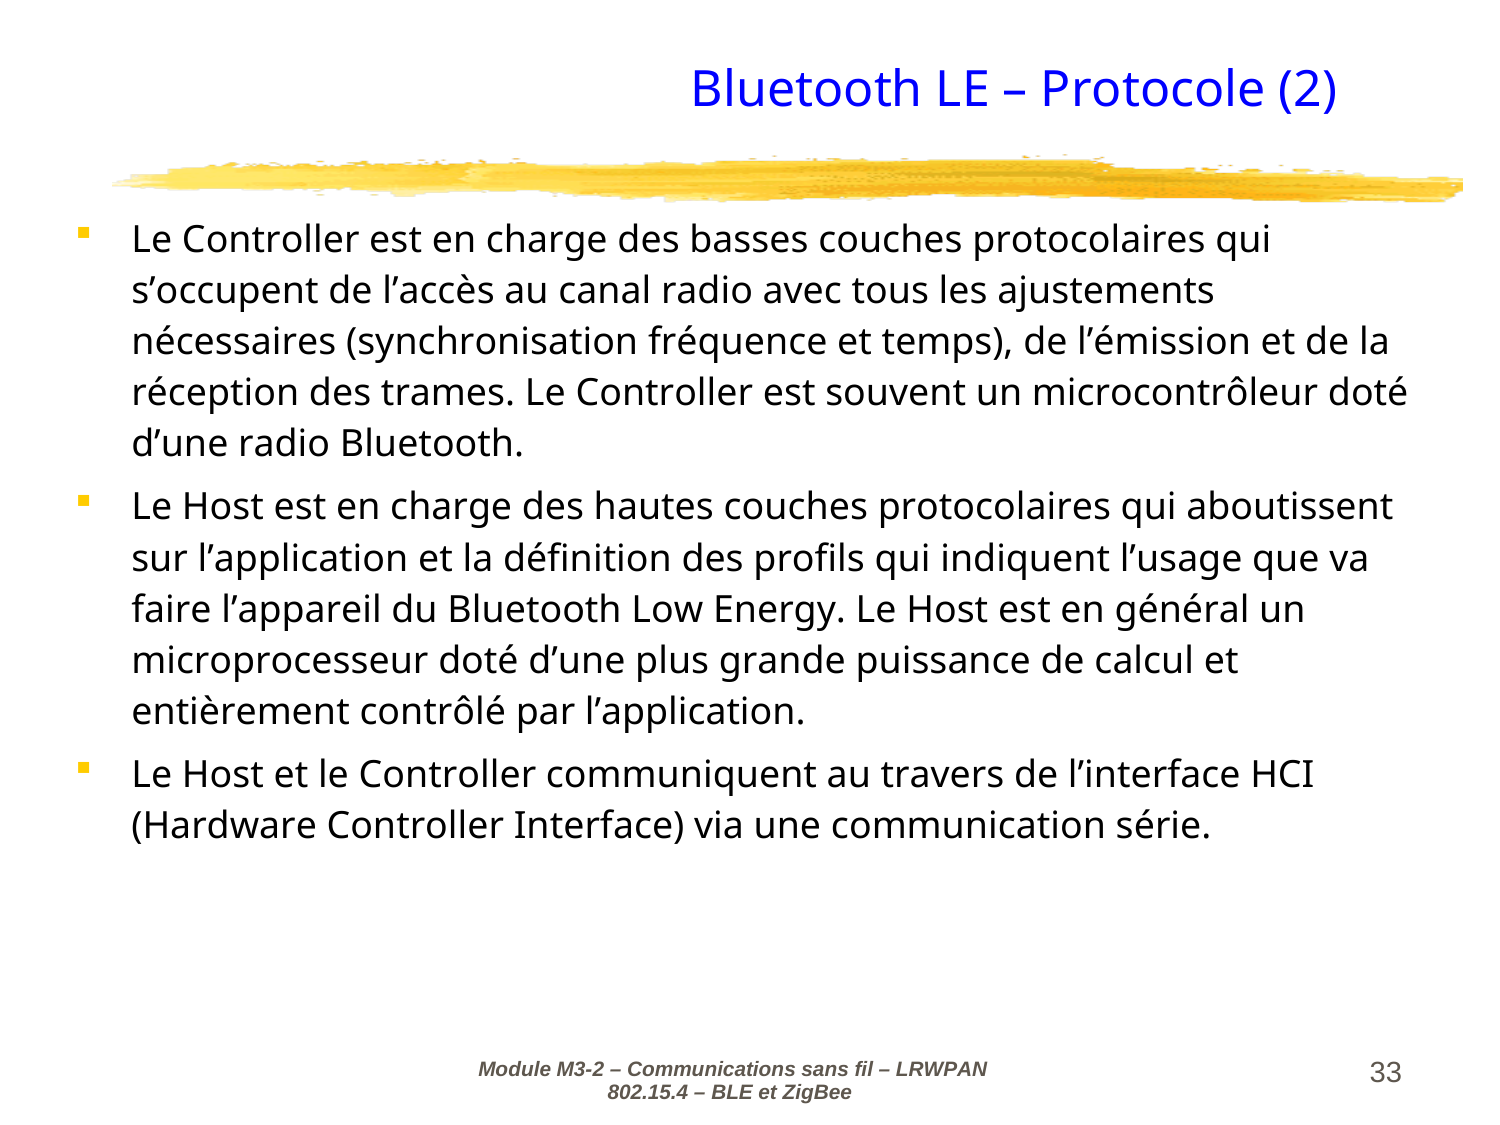

# Bluetooth LE – Protocole (2)
Le Controller est en charge des basses couches protocolaires qui s’occupent de l’accès au canal radio avec tous les ajustements nécessaires (synchronisation fréquence et temps), de l’émission et de la réception des trames. Le Controller est souvent un microcontrôleur doté d’une radio Bluetooth.
Le Host est en charge des hautes couches protocolaires qui aboutissent sur l’application et la définition des profils qui indiquent l’usage que va faire l’appareil du Bluetooth Low Energy. Le Host est en général un microprocesseur doté d’une plus grande puissance de calcul et entièrement contrôlé par l’application.
Le Host et le Controller communiquent au travers de l’interface HCI (Hardware Controller Interface) via une communication série.
33